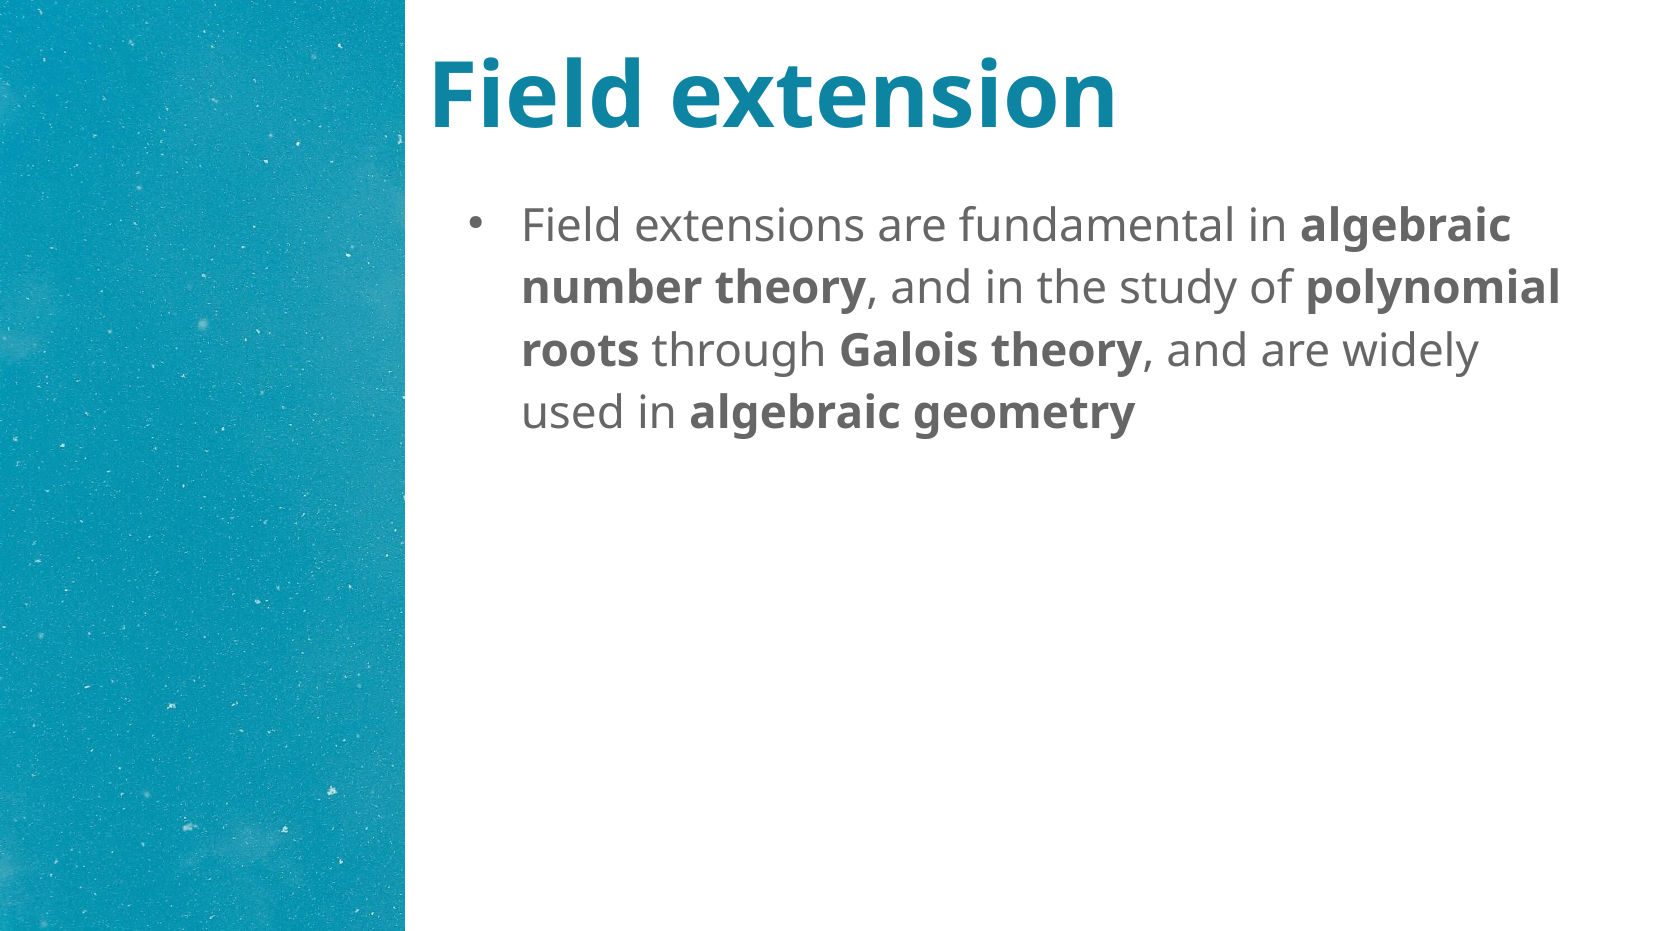

# Field extension
Field extensions are fundamental in algebraic number theory, and in the study of polynomial roots through Galois theory, and are widely used in algebraic geometry